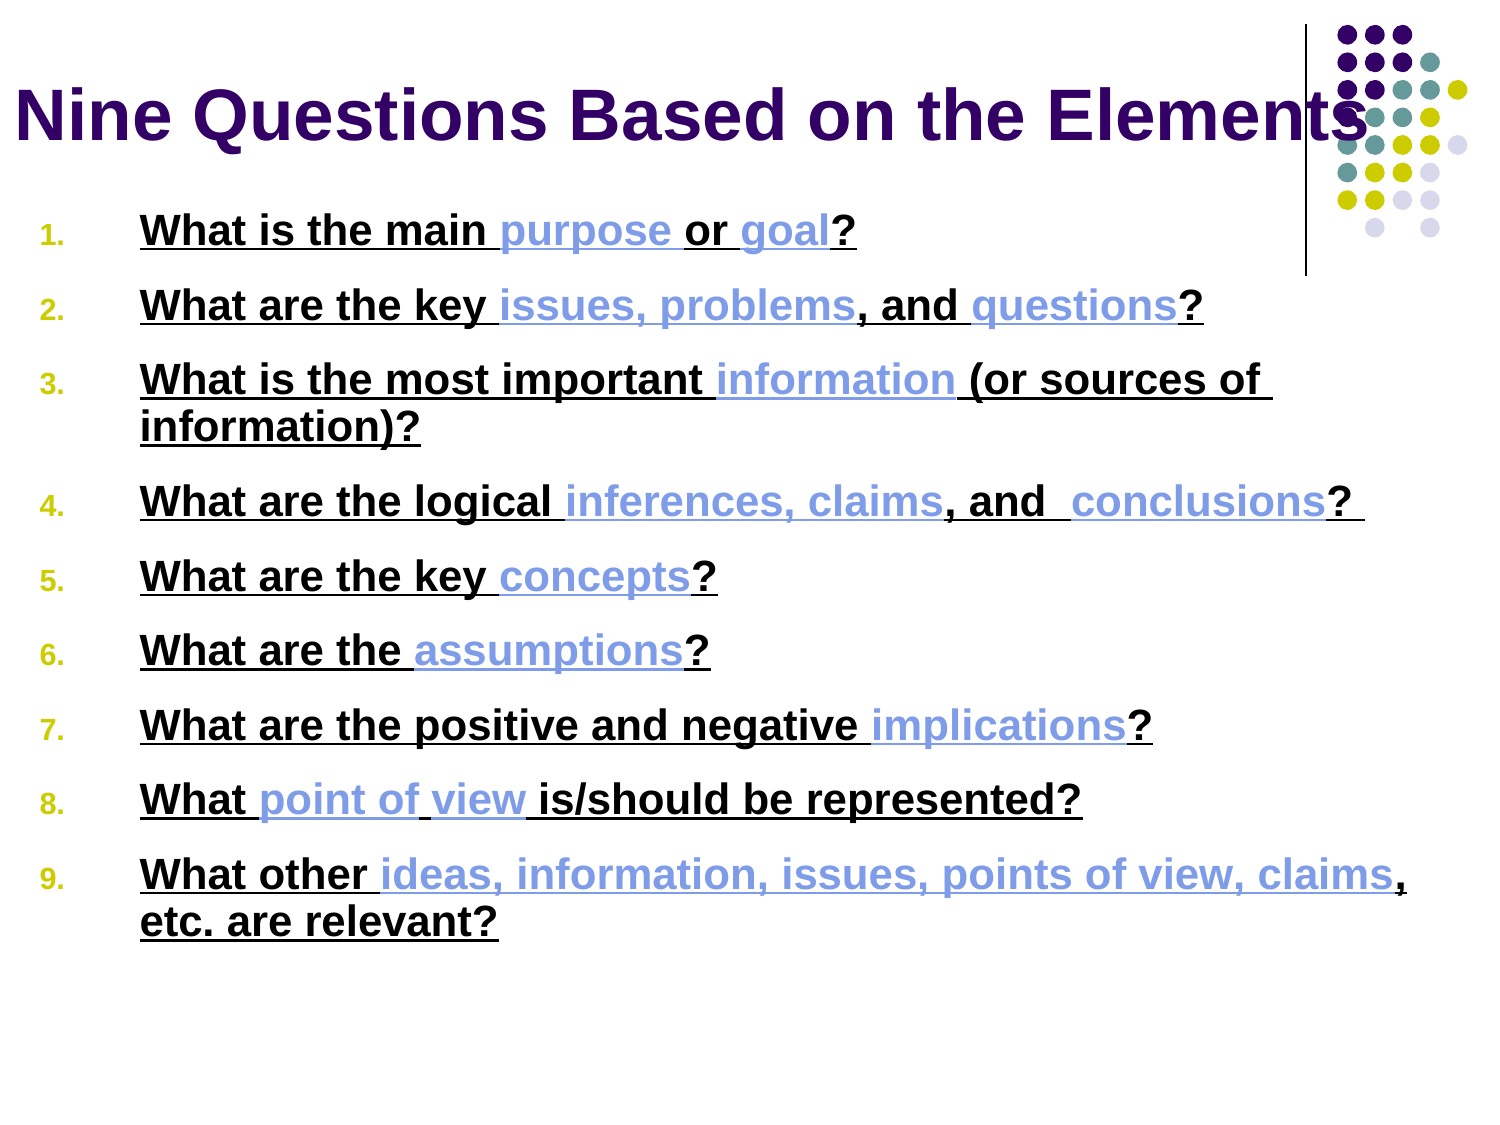

# Nine Questions Based on the Elements
What is the main purpose or goal?
What are the key issues, problems, and questions?
What is the most important information (or sources of information)?
What are the logical inferences, claims, and conclusions?
What are the key concepts?
What are the assumptions?
What are the positive and negative implications?
What point of view is/should be represented?
What other ideas, information, issues, points of view, claims, etc. are relevant?